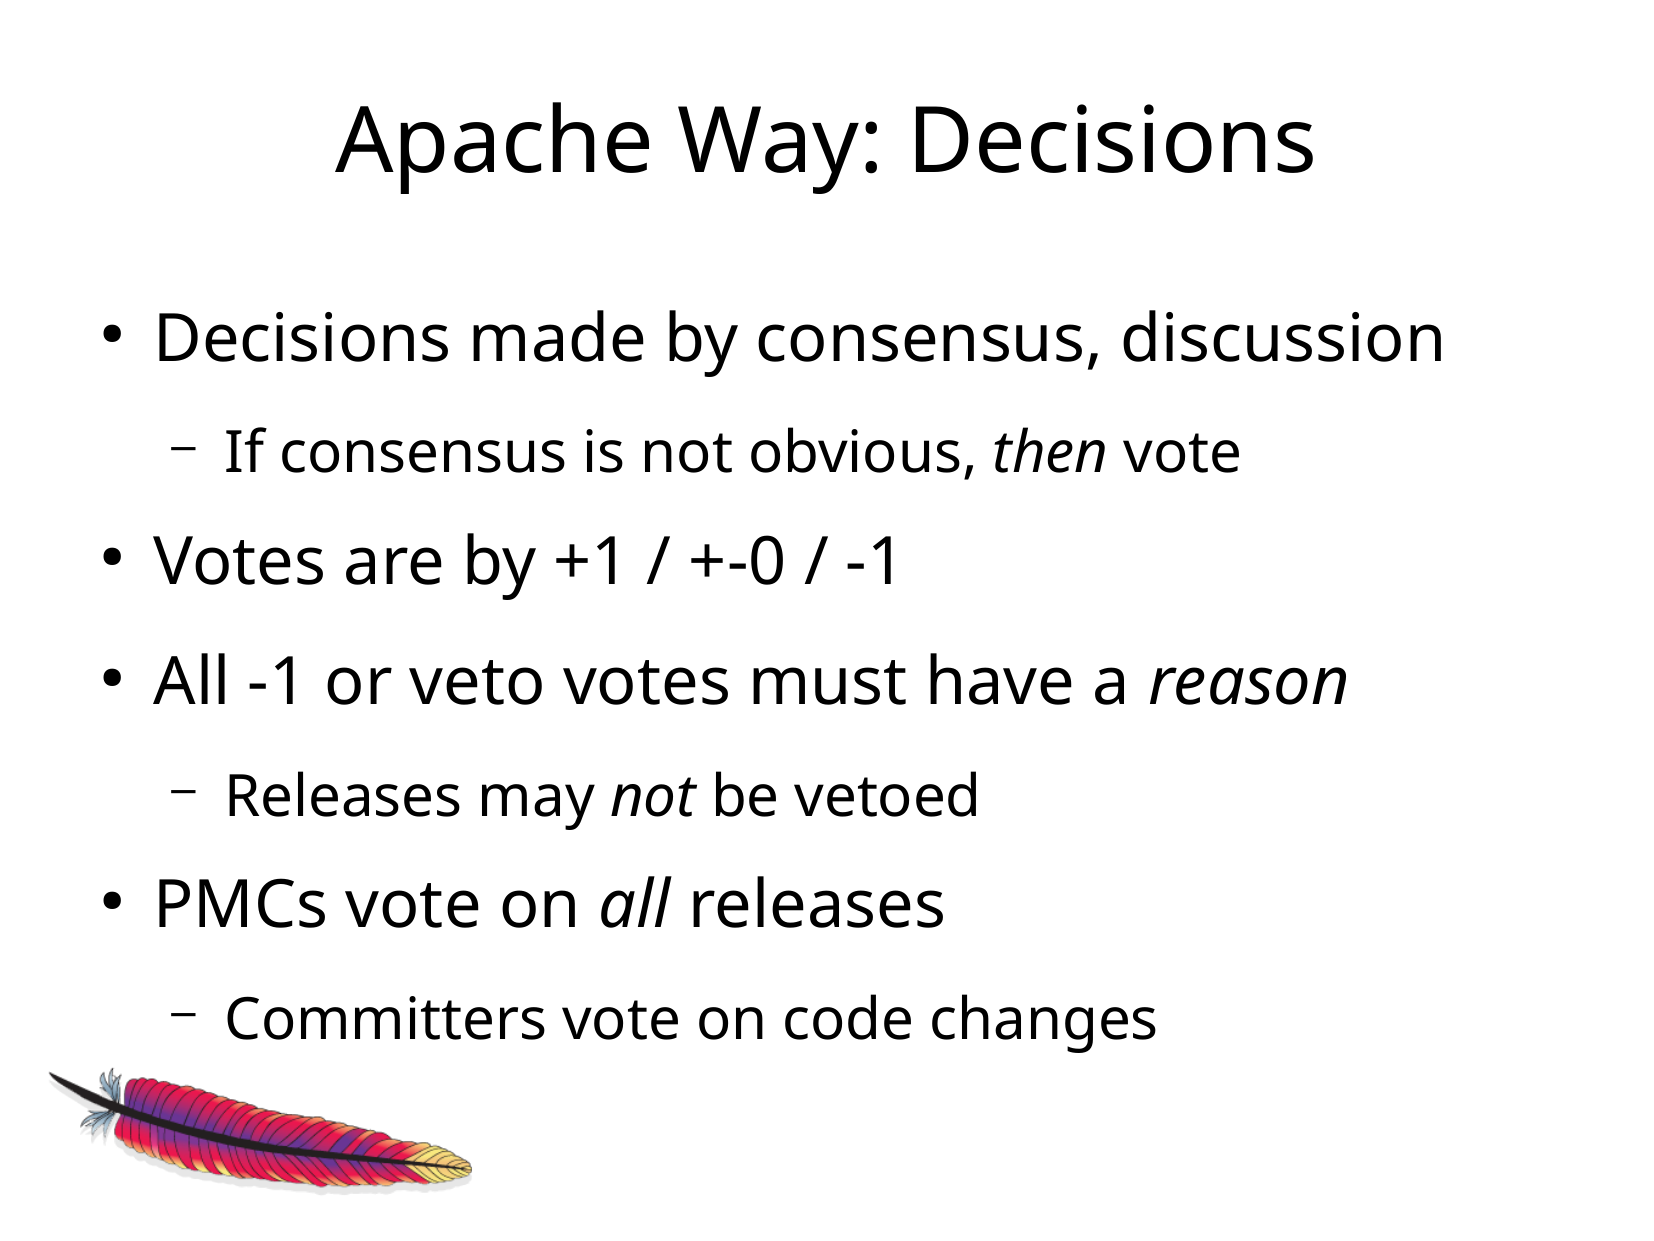

# Apache Way: Decisions
Decisions made by consensus, discussion
If consensus is not obvious, then vote
Votes are by +1 / +-0 / -1
All -1 or veto votes must have a reason
Releases may not be vetoed
PMCs vote on all releases
Committers vote on code changes